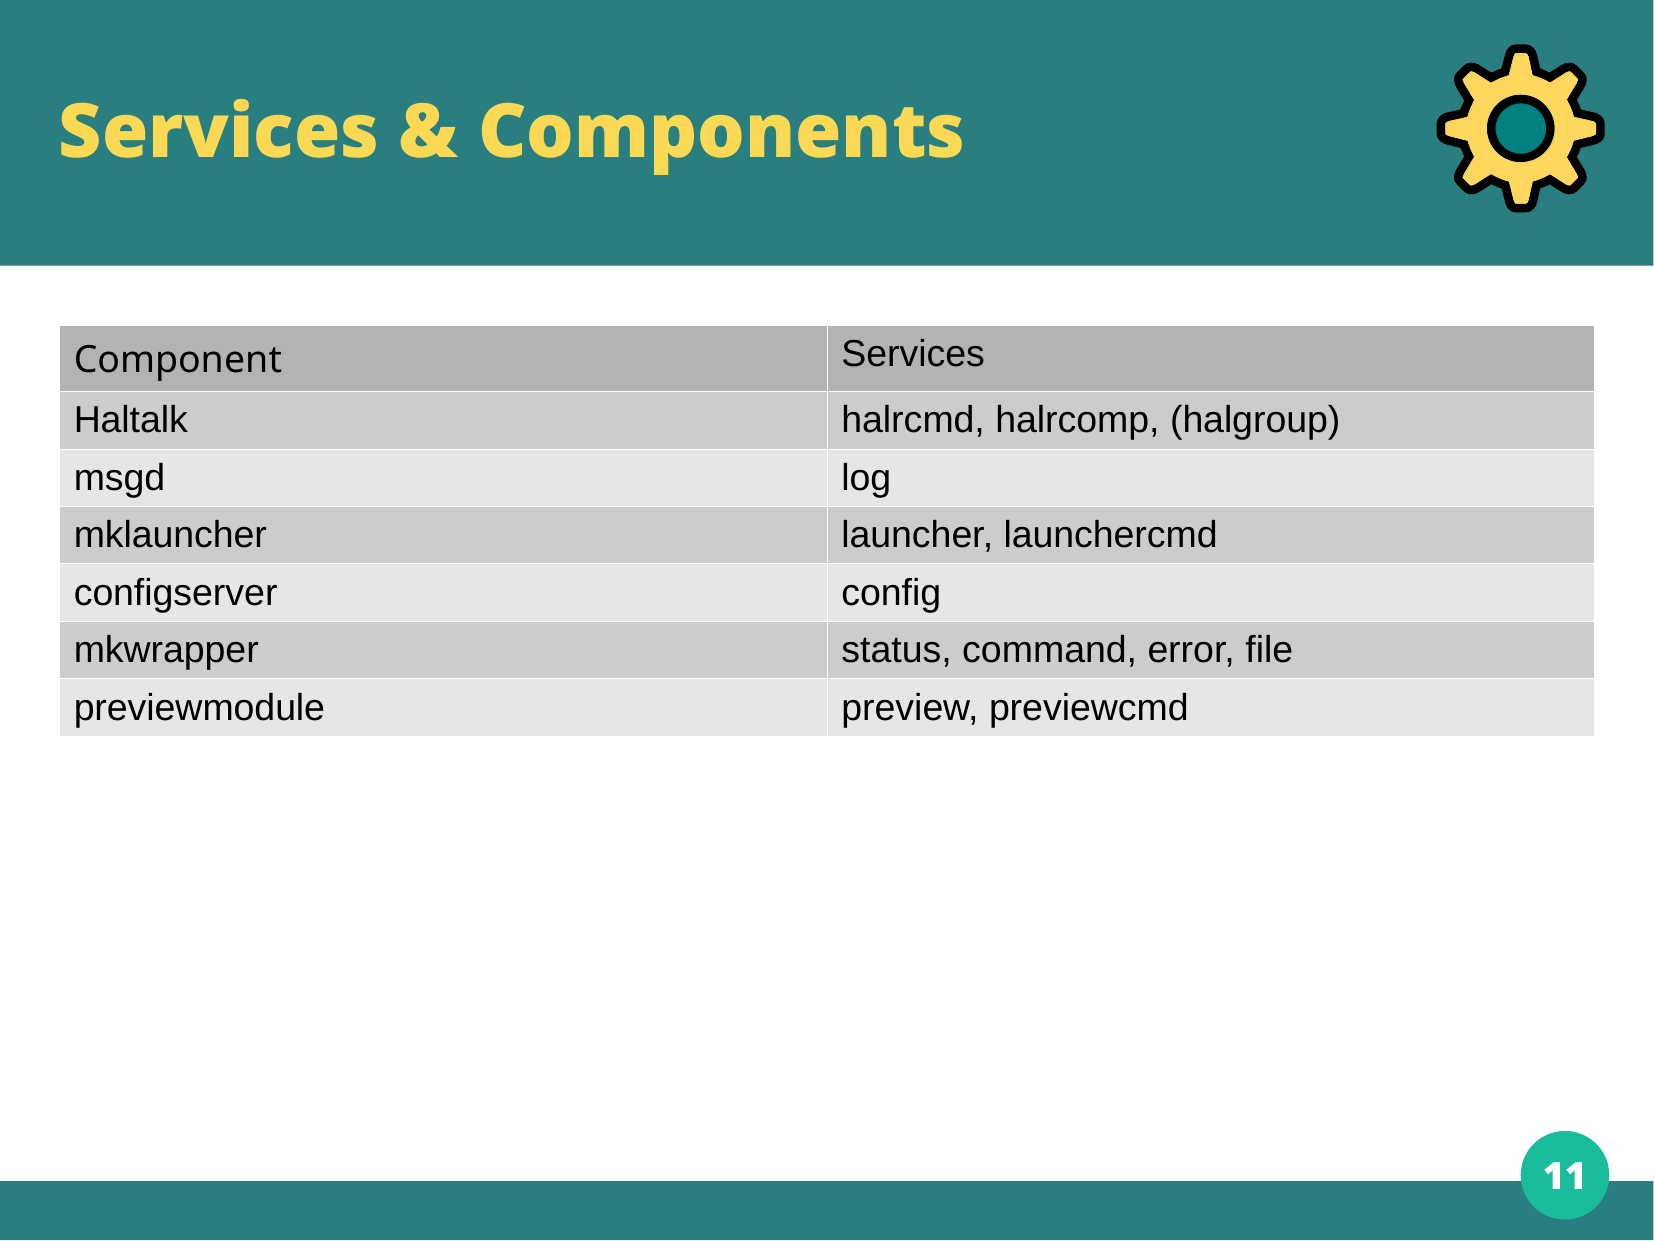

# Services & Components
| Component | Services |
| --- | --- |
| Haltalk | halrcmd, halrcomp, (halgroup) |
| msgd | log |
| mklauncher | launcher, launchercmd |
| configserver | config |
| mkwrapper | status, command, error, file |
| previewmodule | preview, previewcmd |
11